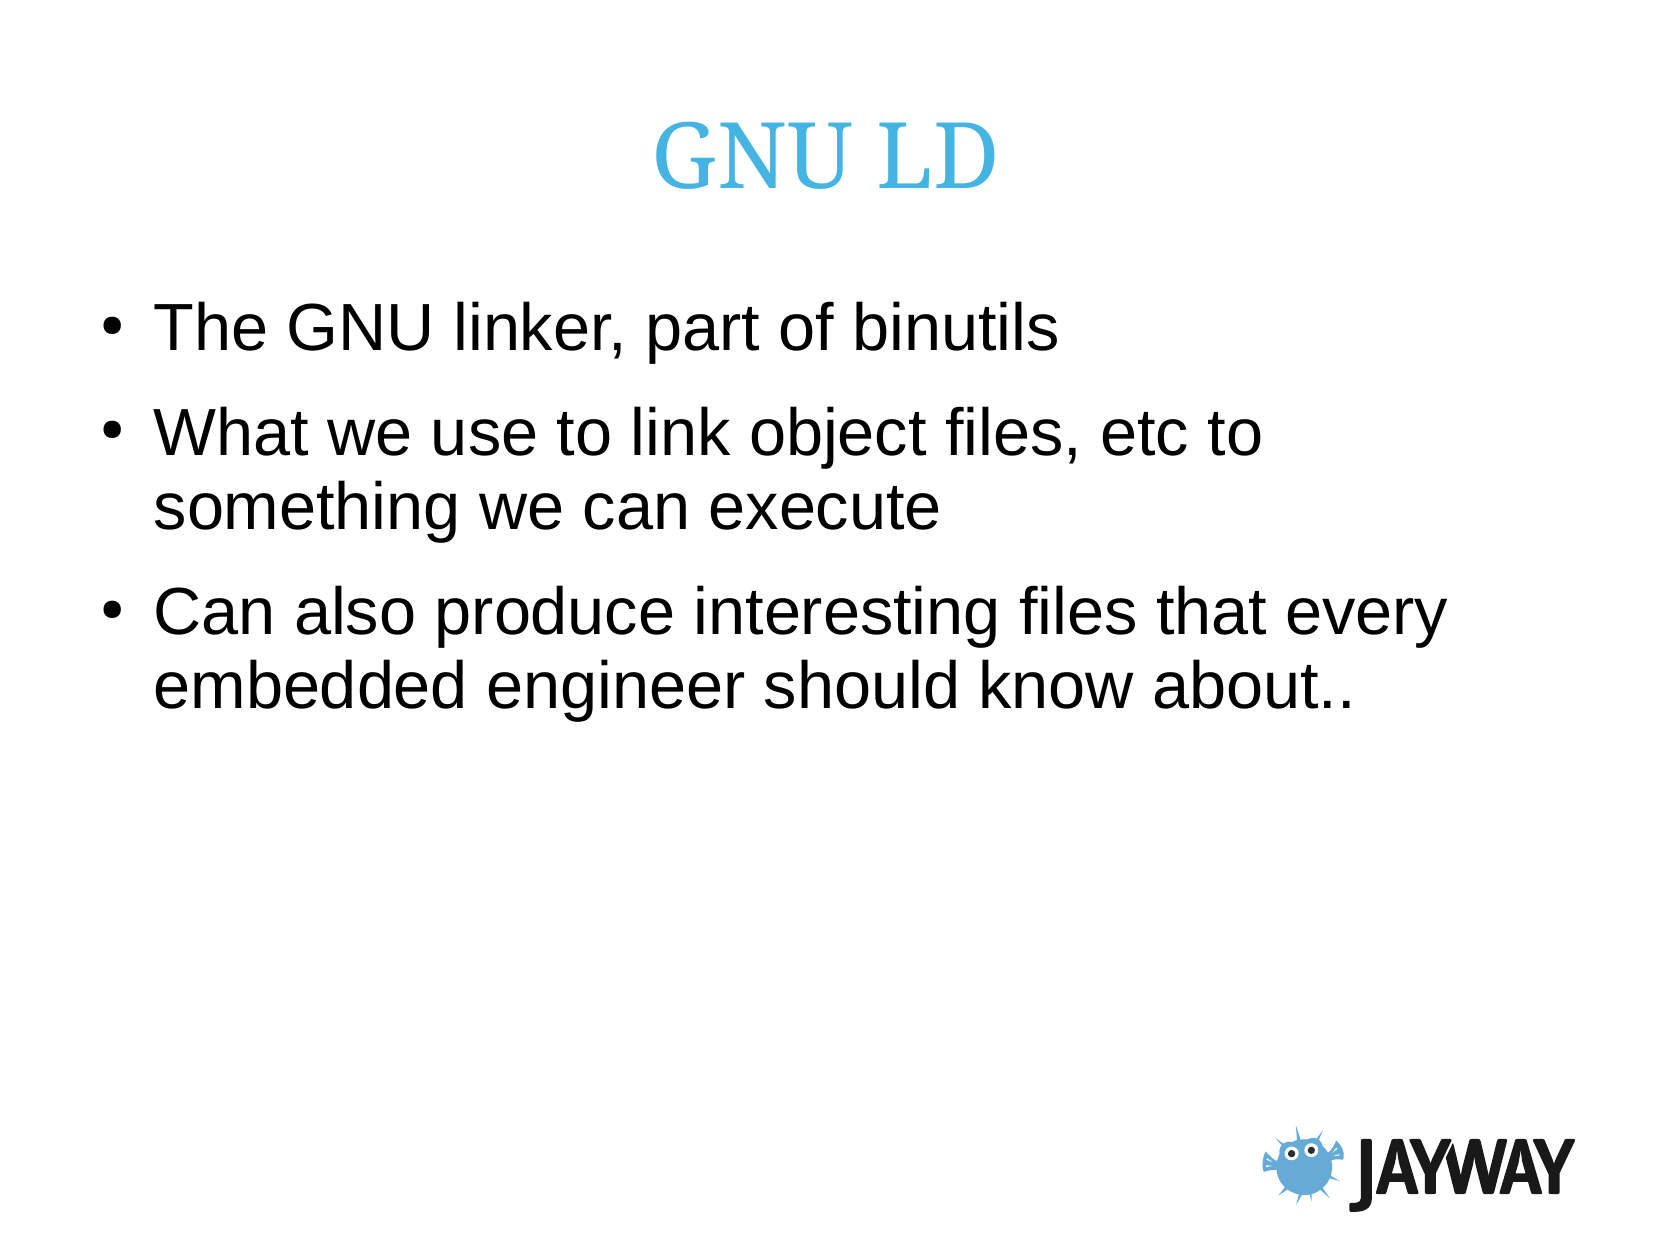

# GNU LD
The GNU linker, part of binutils
What we use to link object files, etc to something we can execute
Can also produce interesting files that every embedded engineer should know about..